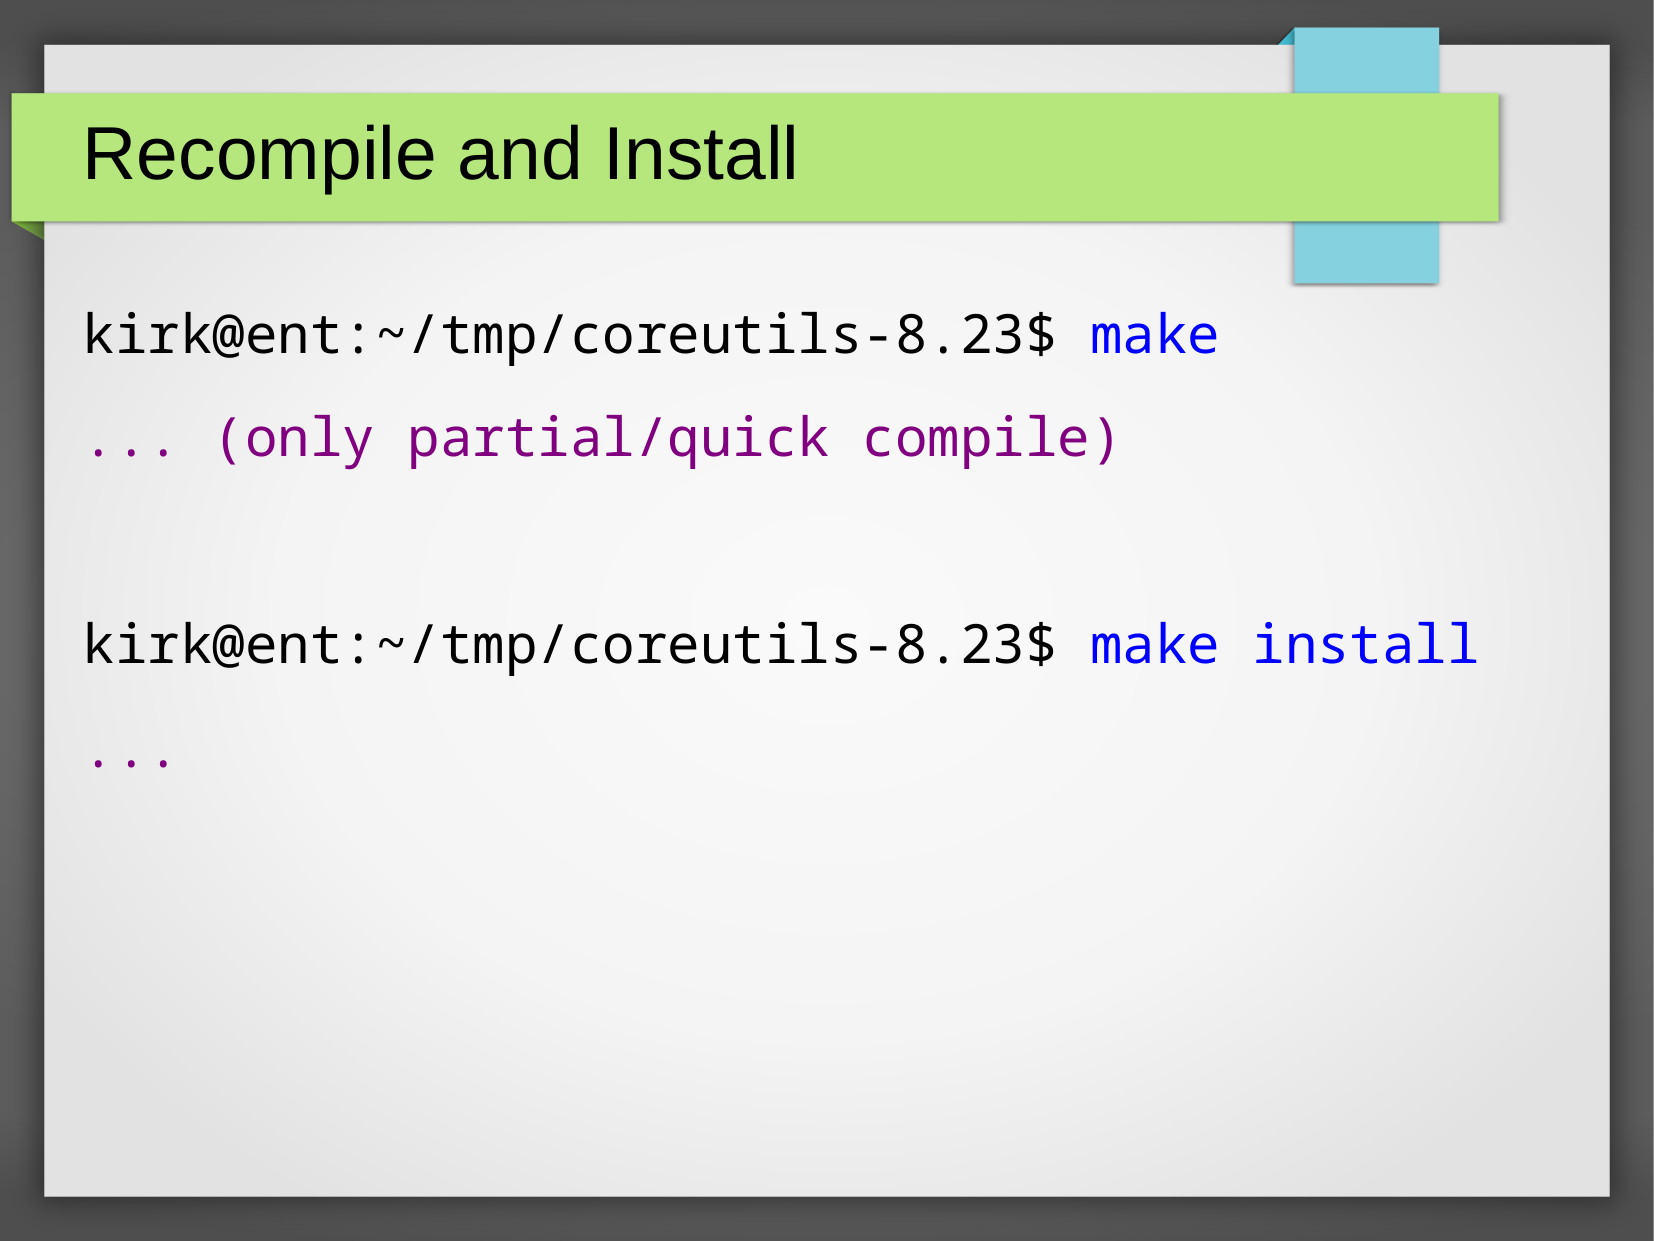

# Recompile and Install
kirk@ent:~/tmp/coreutils-8.23$ make
... (only partial/quick compile)
kirk@ent:~/tmp/coreutils-8.23$ make install
...